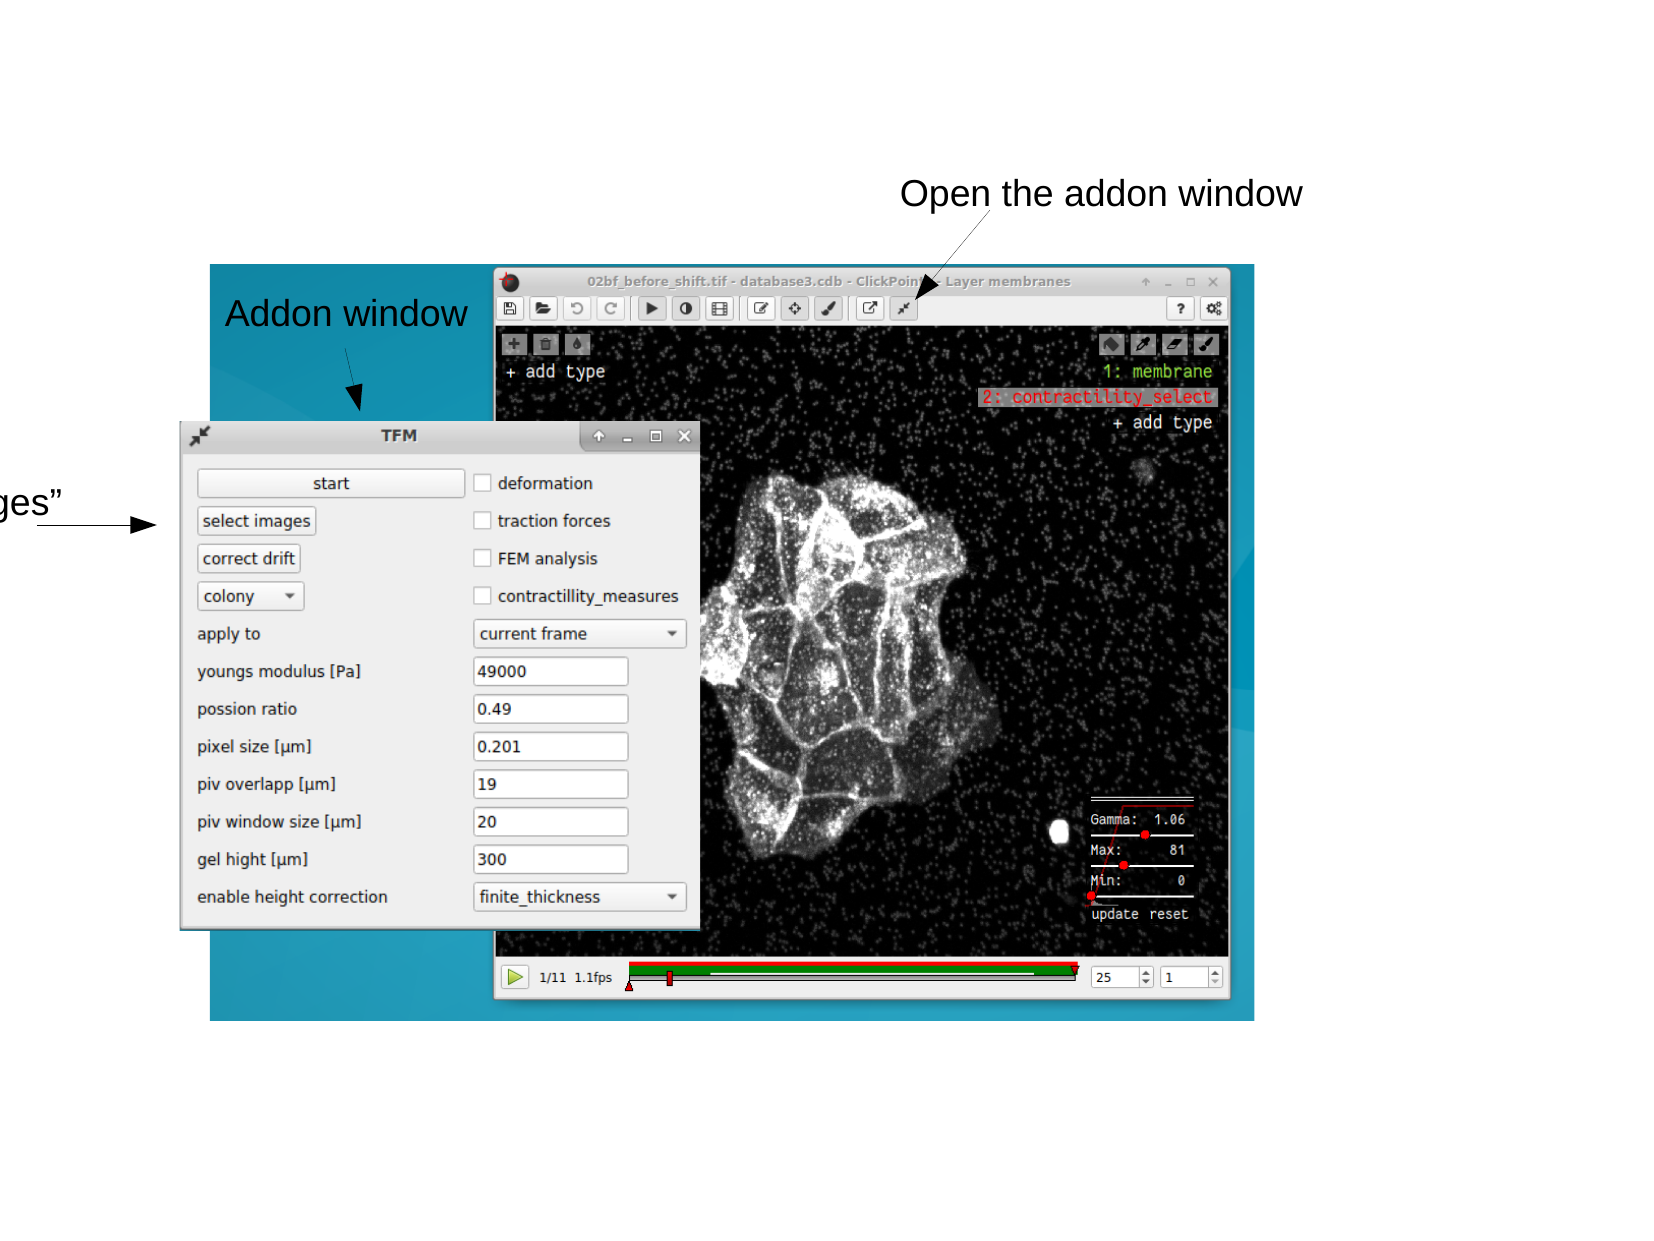

Open the addon window
Addon window
“select images” button